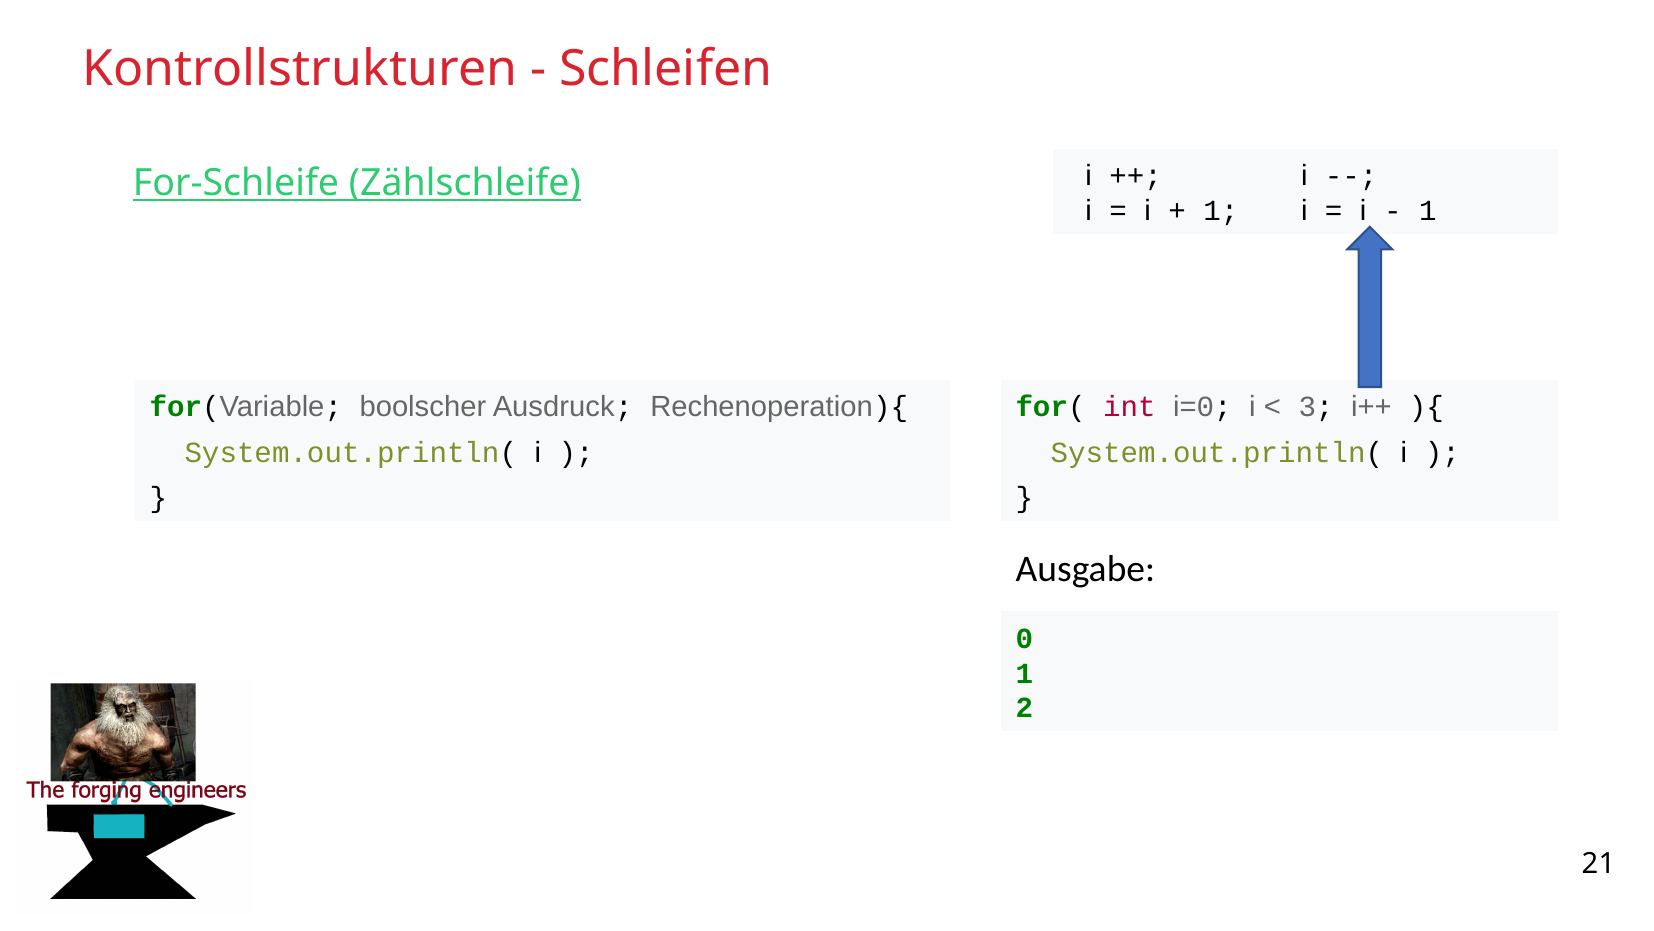

# Kontrollstrukturen - Schleifen
For-Schleife (Zählschleife)
 i ++;		 i --;
 i = i + 1;	 i = i - 1
for(Variable; boolscher Ausdruck; Rechenoperation){
 System.out.println( i );
}
for( int i=0; i < 3; i++ ){
 System.out.println( i );
}
Ausgabe:
0
1
2